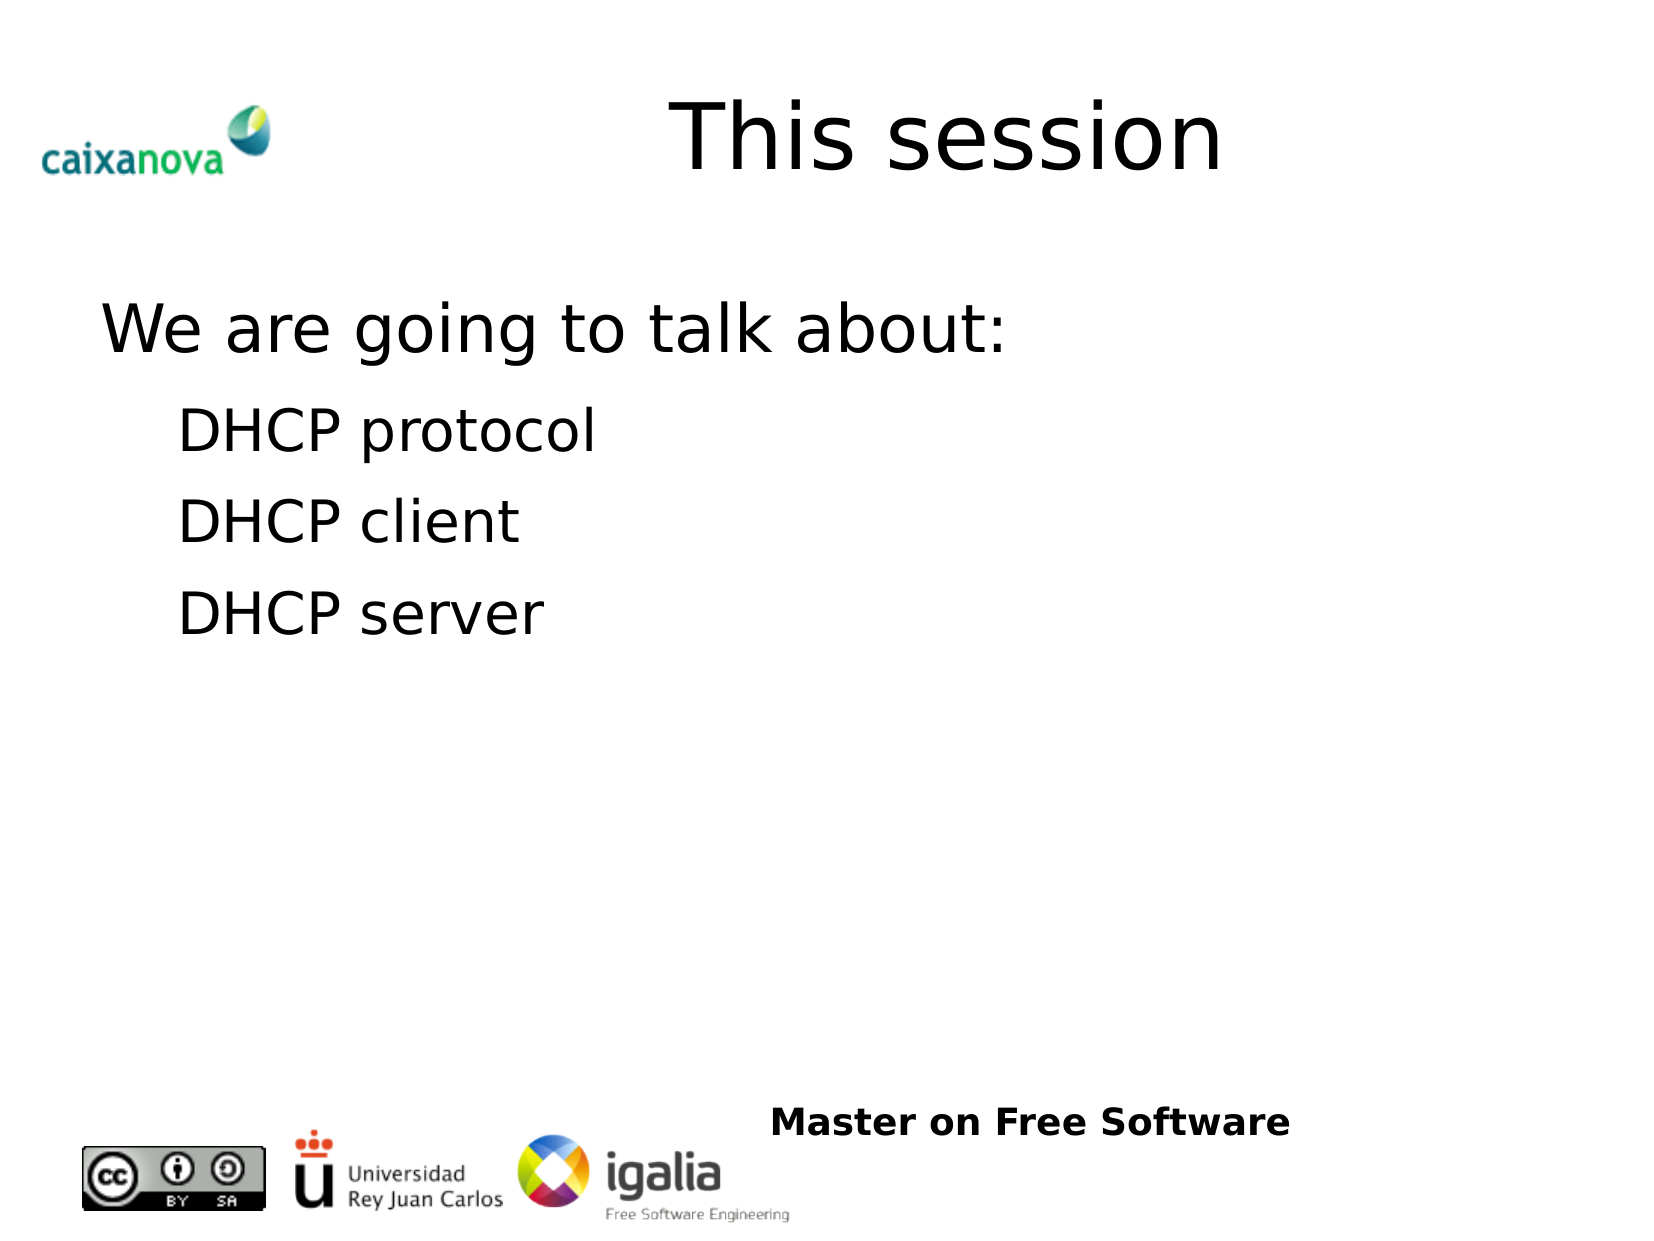

# This session
We are going to talk about:
DHCP protocol
DHCP client
DHCP server